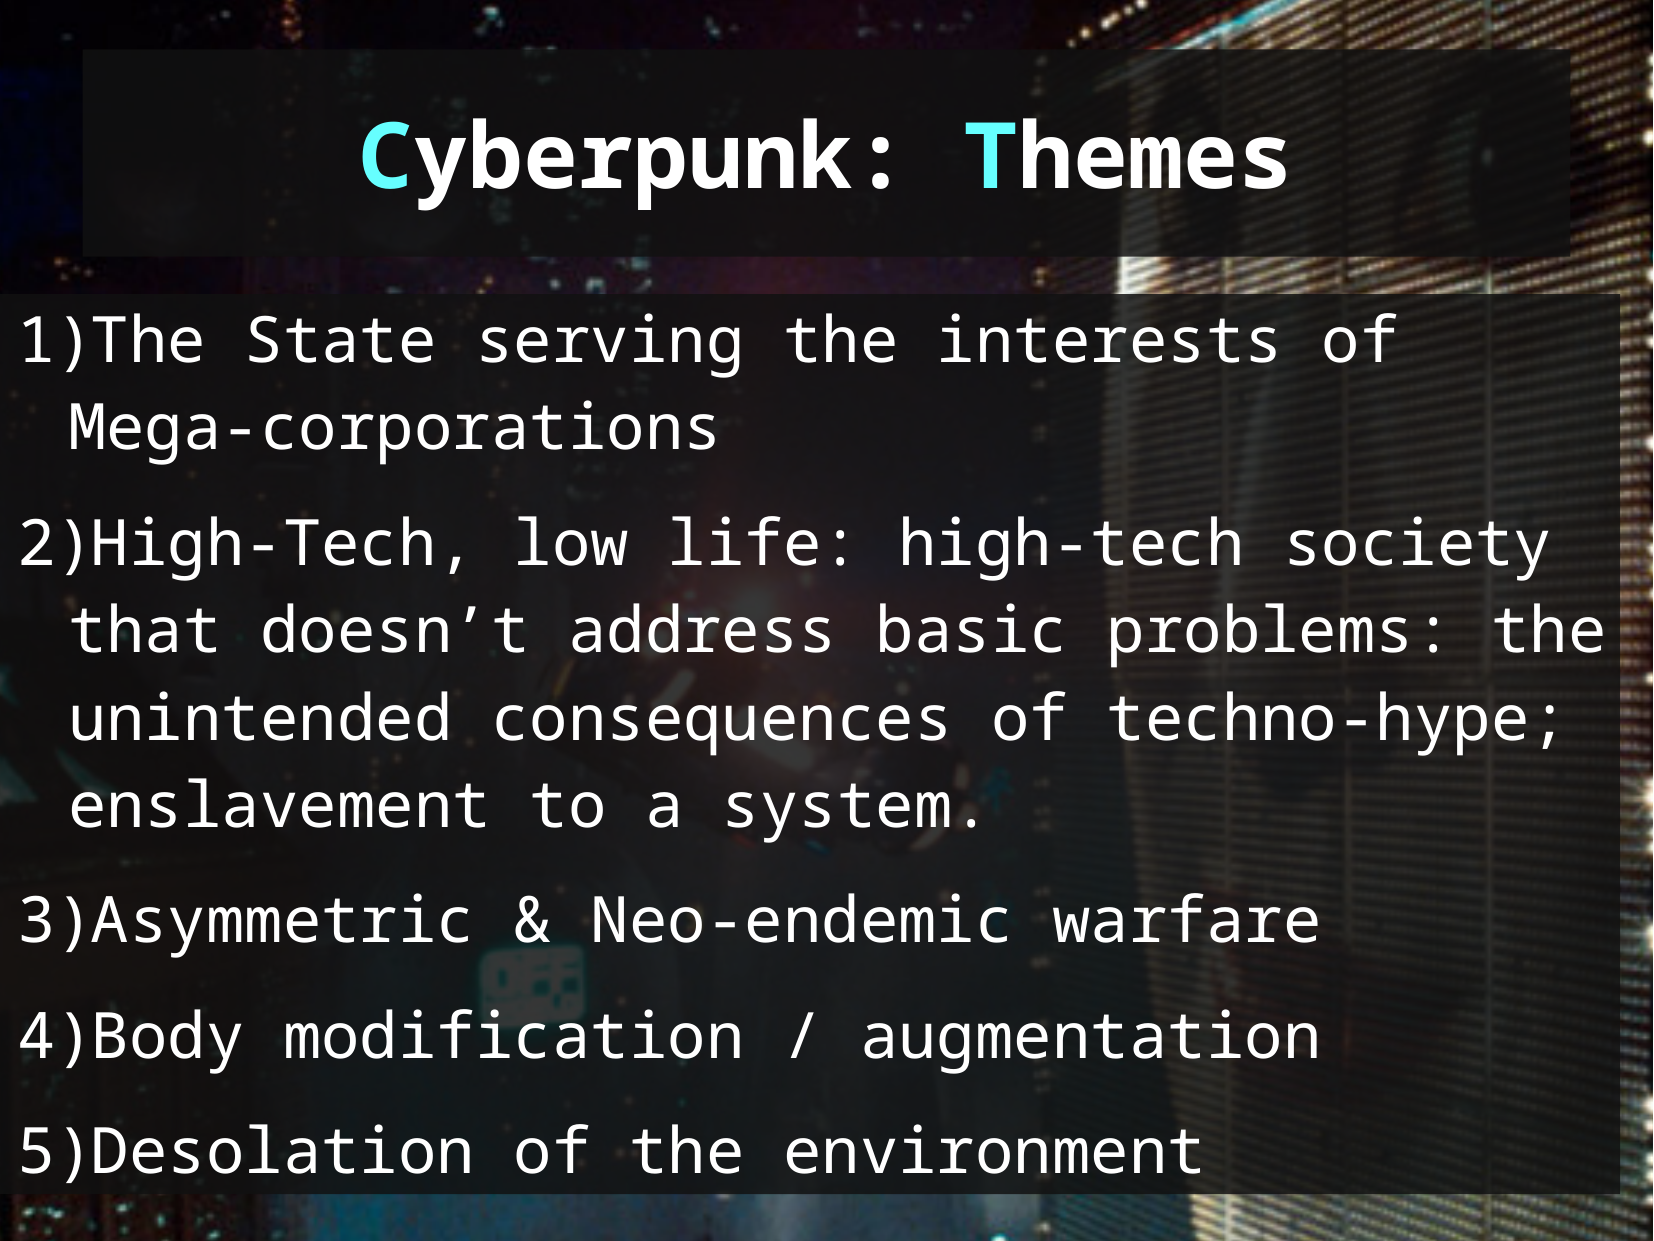

# Cyberpunk: Themes
The State serving the interests of Mega-corporations
High-Tech, low life: high-tech society that doesn’t address basic problems: the unintended consequences of techno-hype; enslavement to a system.
Asymmetric & Neo-endemic warfare
Body modification / augmentation
Desolation of the environment